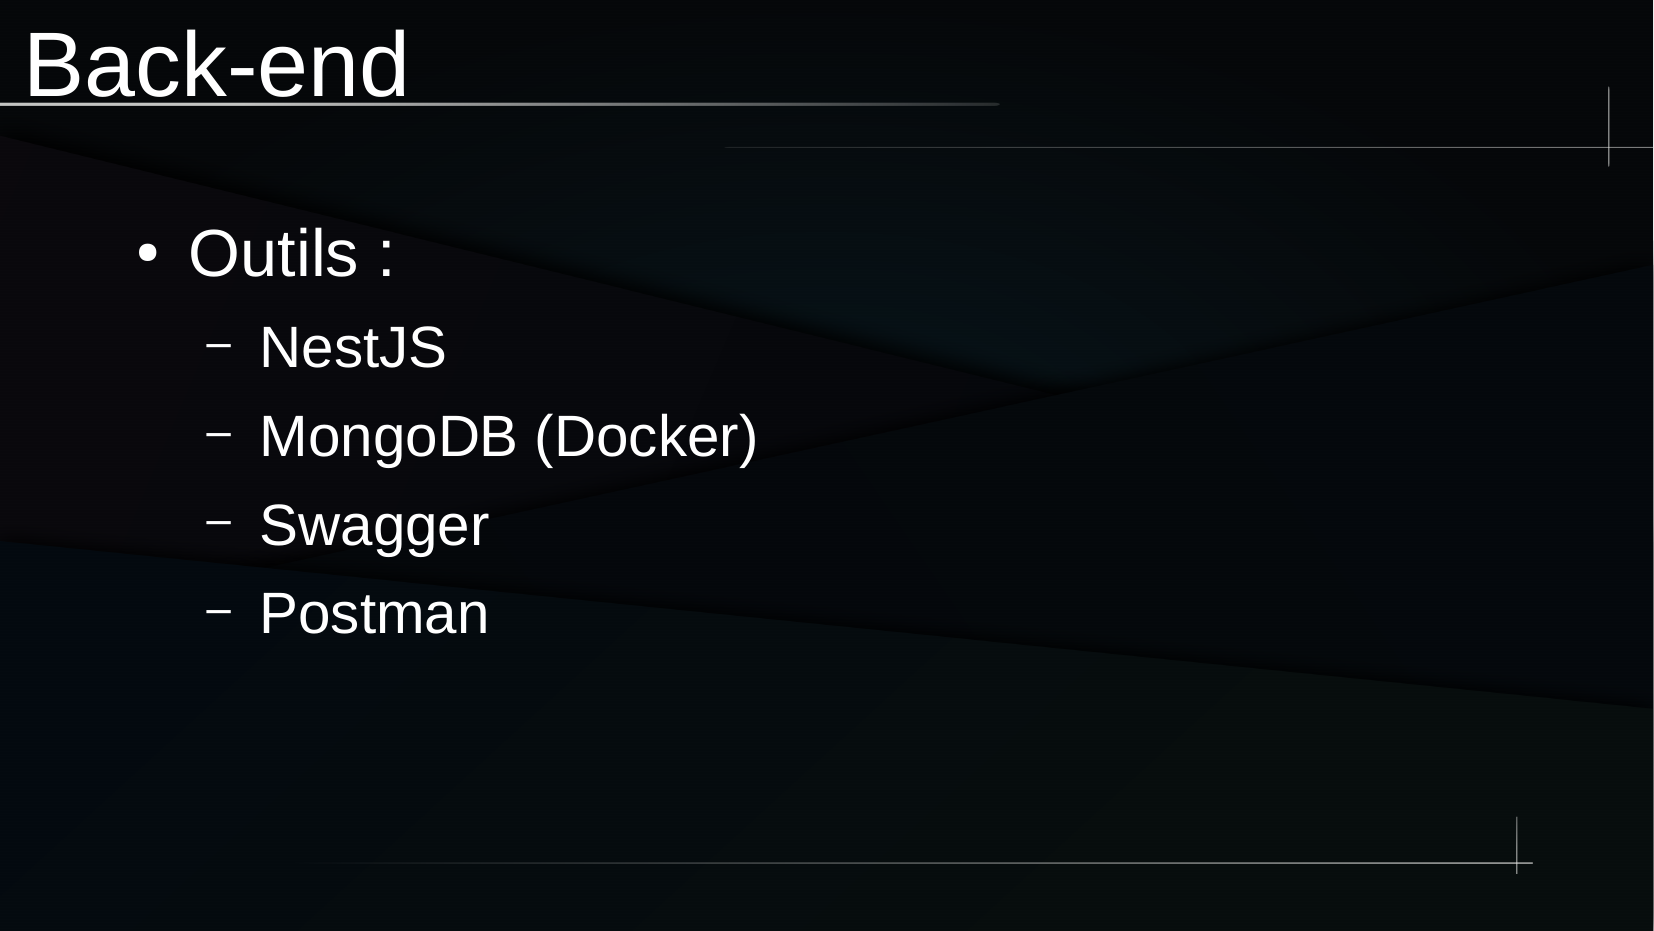

# Back-end
Outils :
NestJS
MongoDB (Docker)
Swagger
Postman